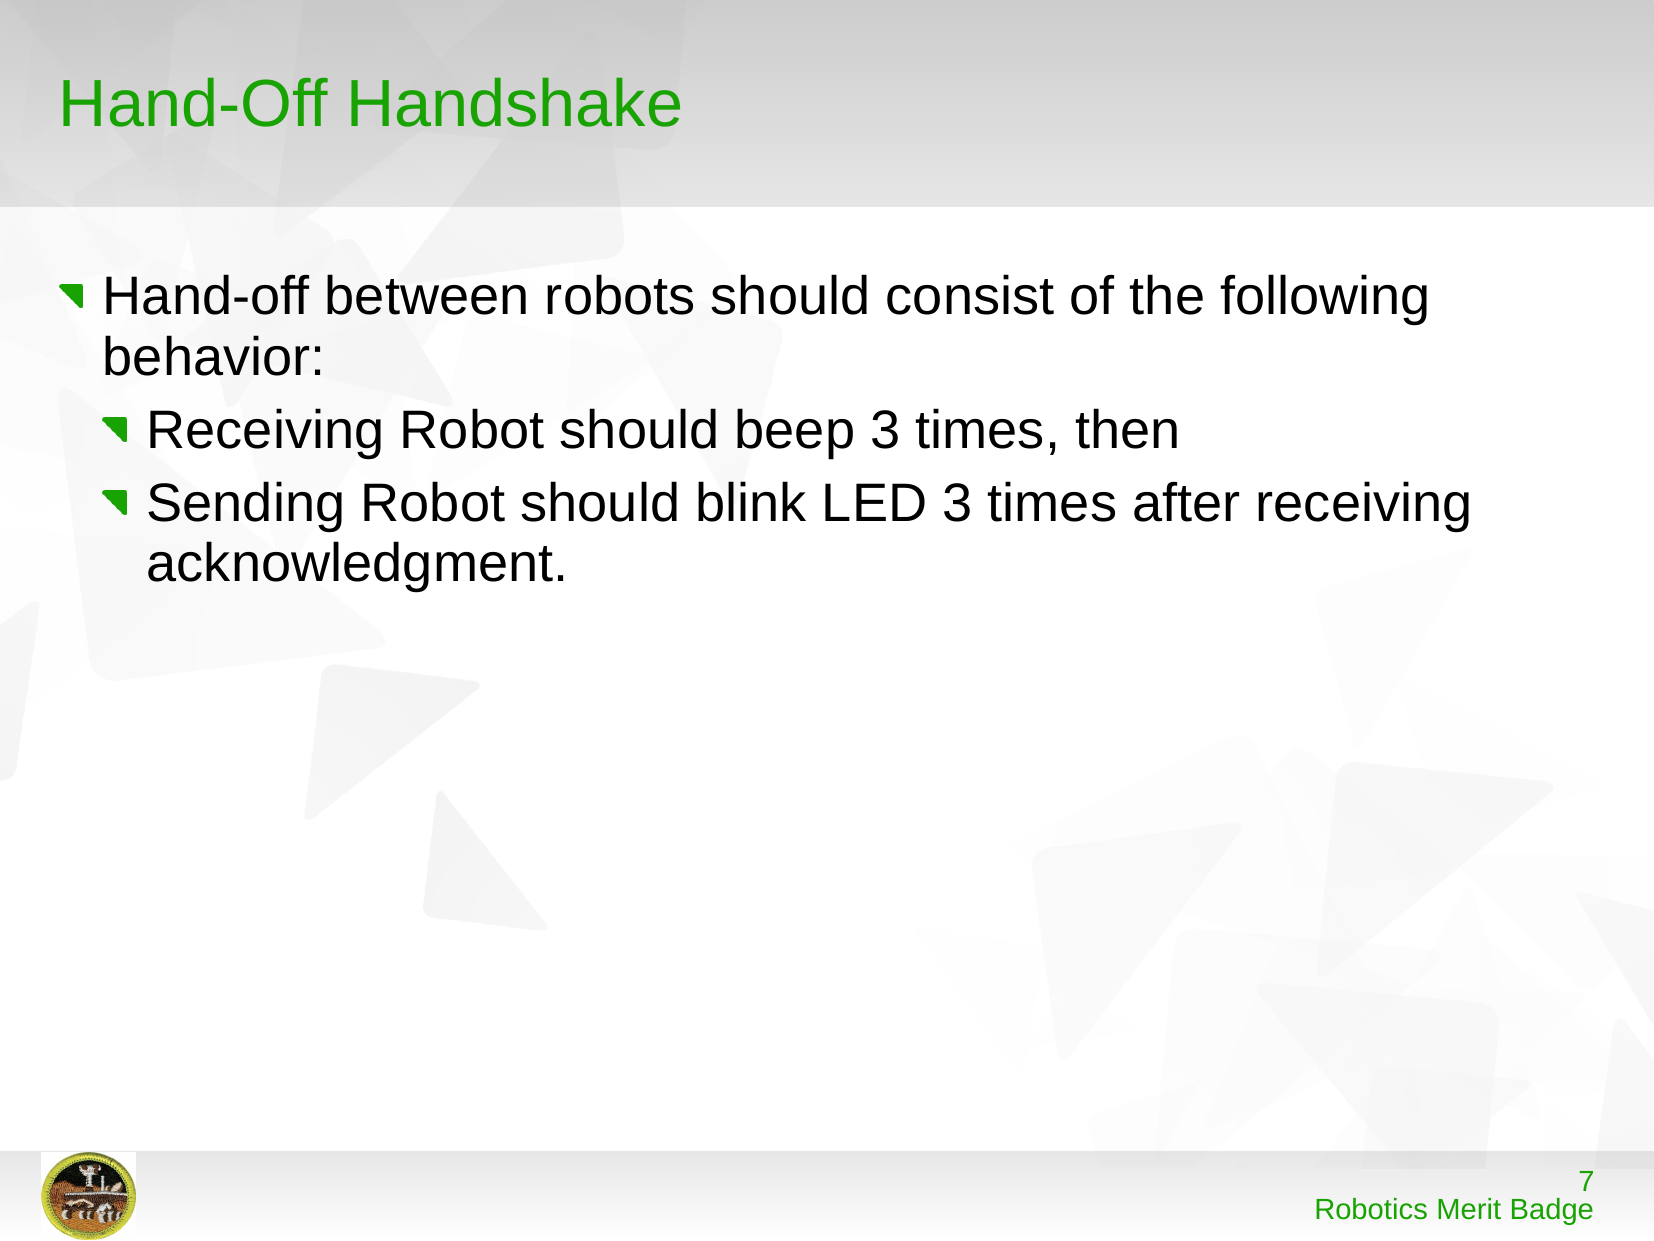

# Hand-Off Handshake
Hand-off between robots should consist of the following behavior:
Receiving Robot should beep 3 times, then
Sending Robot should blink LED 3 times after receiving acknowledgment.
7
Robotics Merit Badge